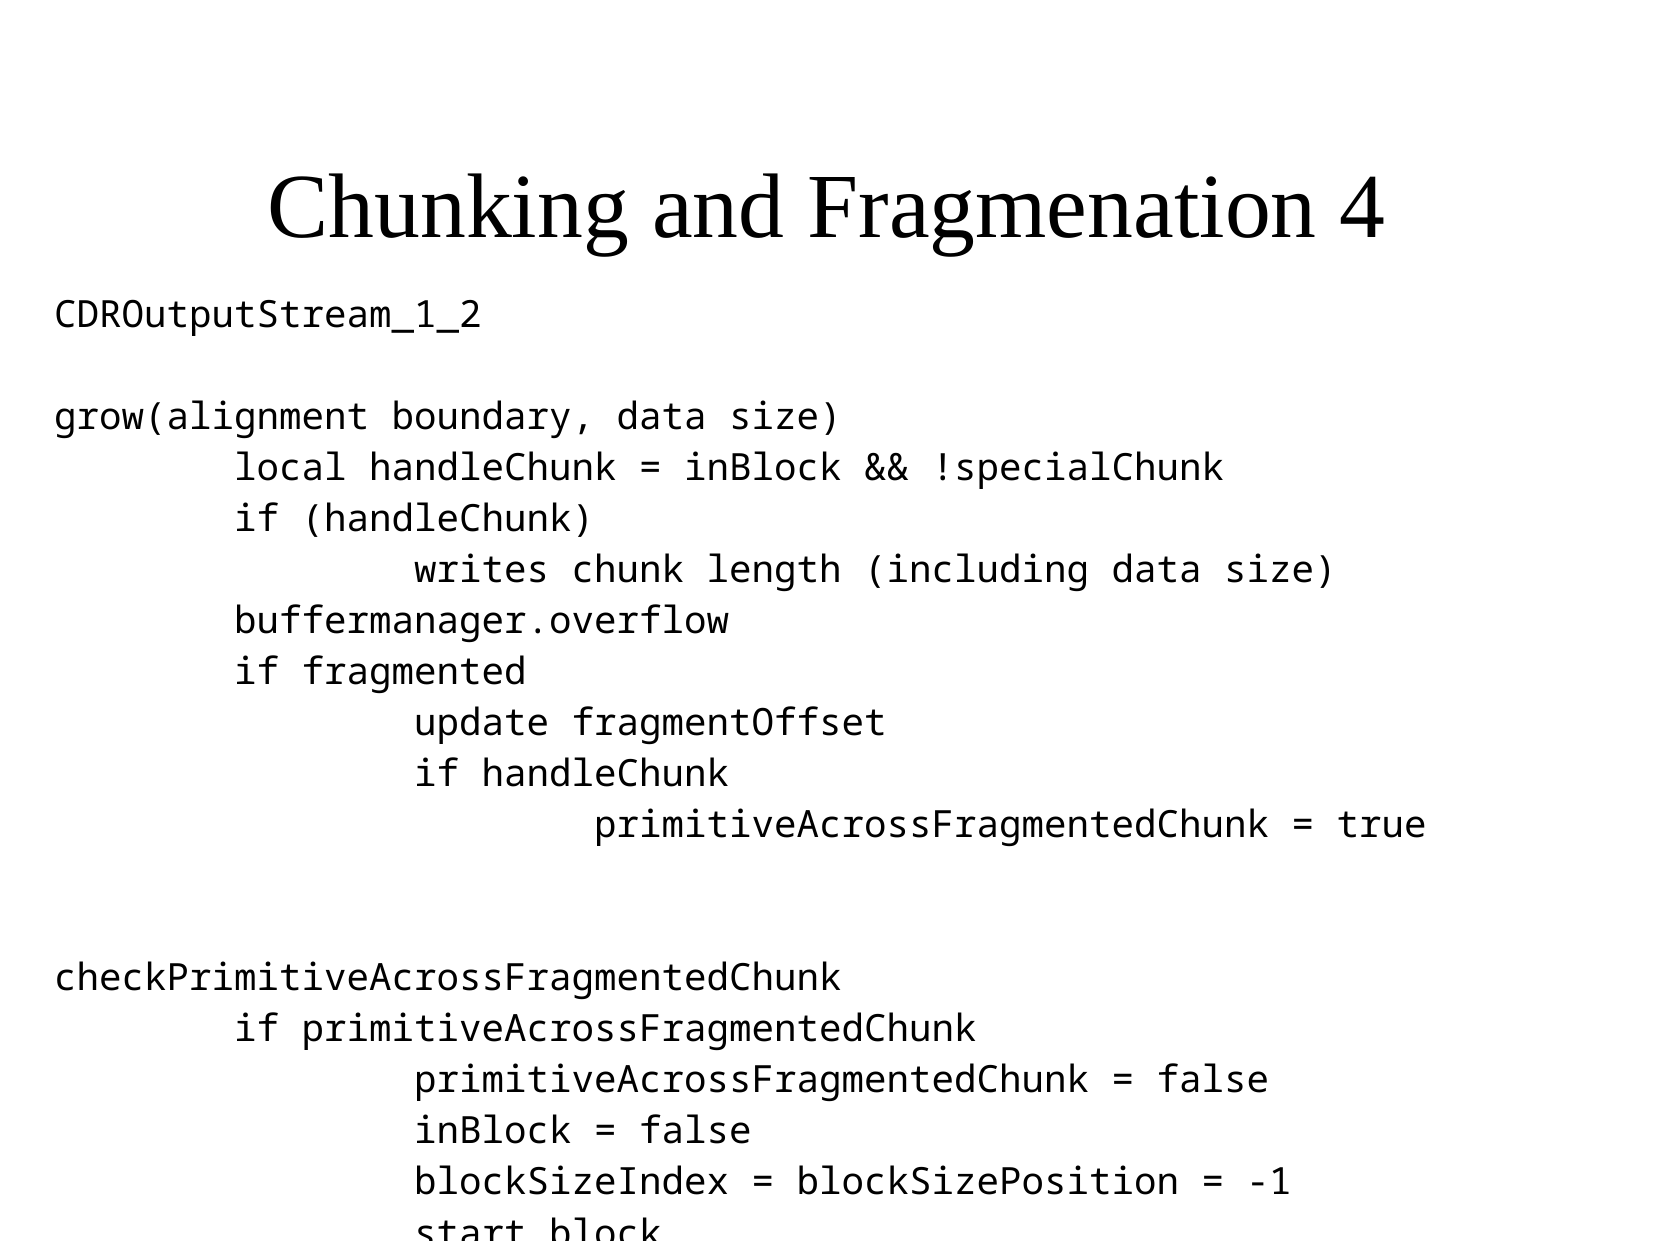

# Chunking and Fragmenation 4
CDROutputStream_1_2
grow(alignment boundary, data size)
 local handleChunk = inBlock && !specialChunk
 if (handleChunk)
 writes chunk length (including data size)
 buffermanager.overflow
 if fragmented
 update fragmentOffset
 if handleChunk
 primitiveAcrossFragmentedChunk = true
checkPrimitiveAcrossFragmentedChunk
 if primitiveAcrossFragmentedChunk
 primitiveAcrossFragmentedChunk = false
 inBlock = false
 blockSizeIndex = blockSizePosition = -1
 start_block